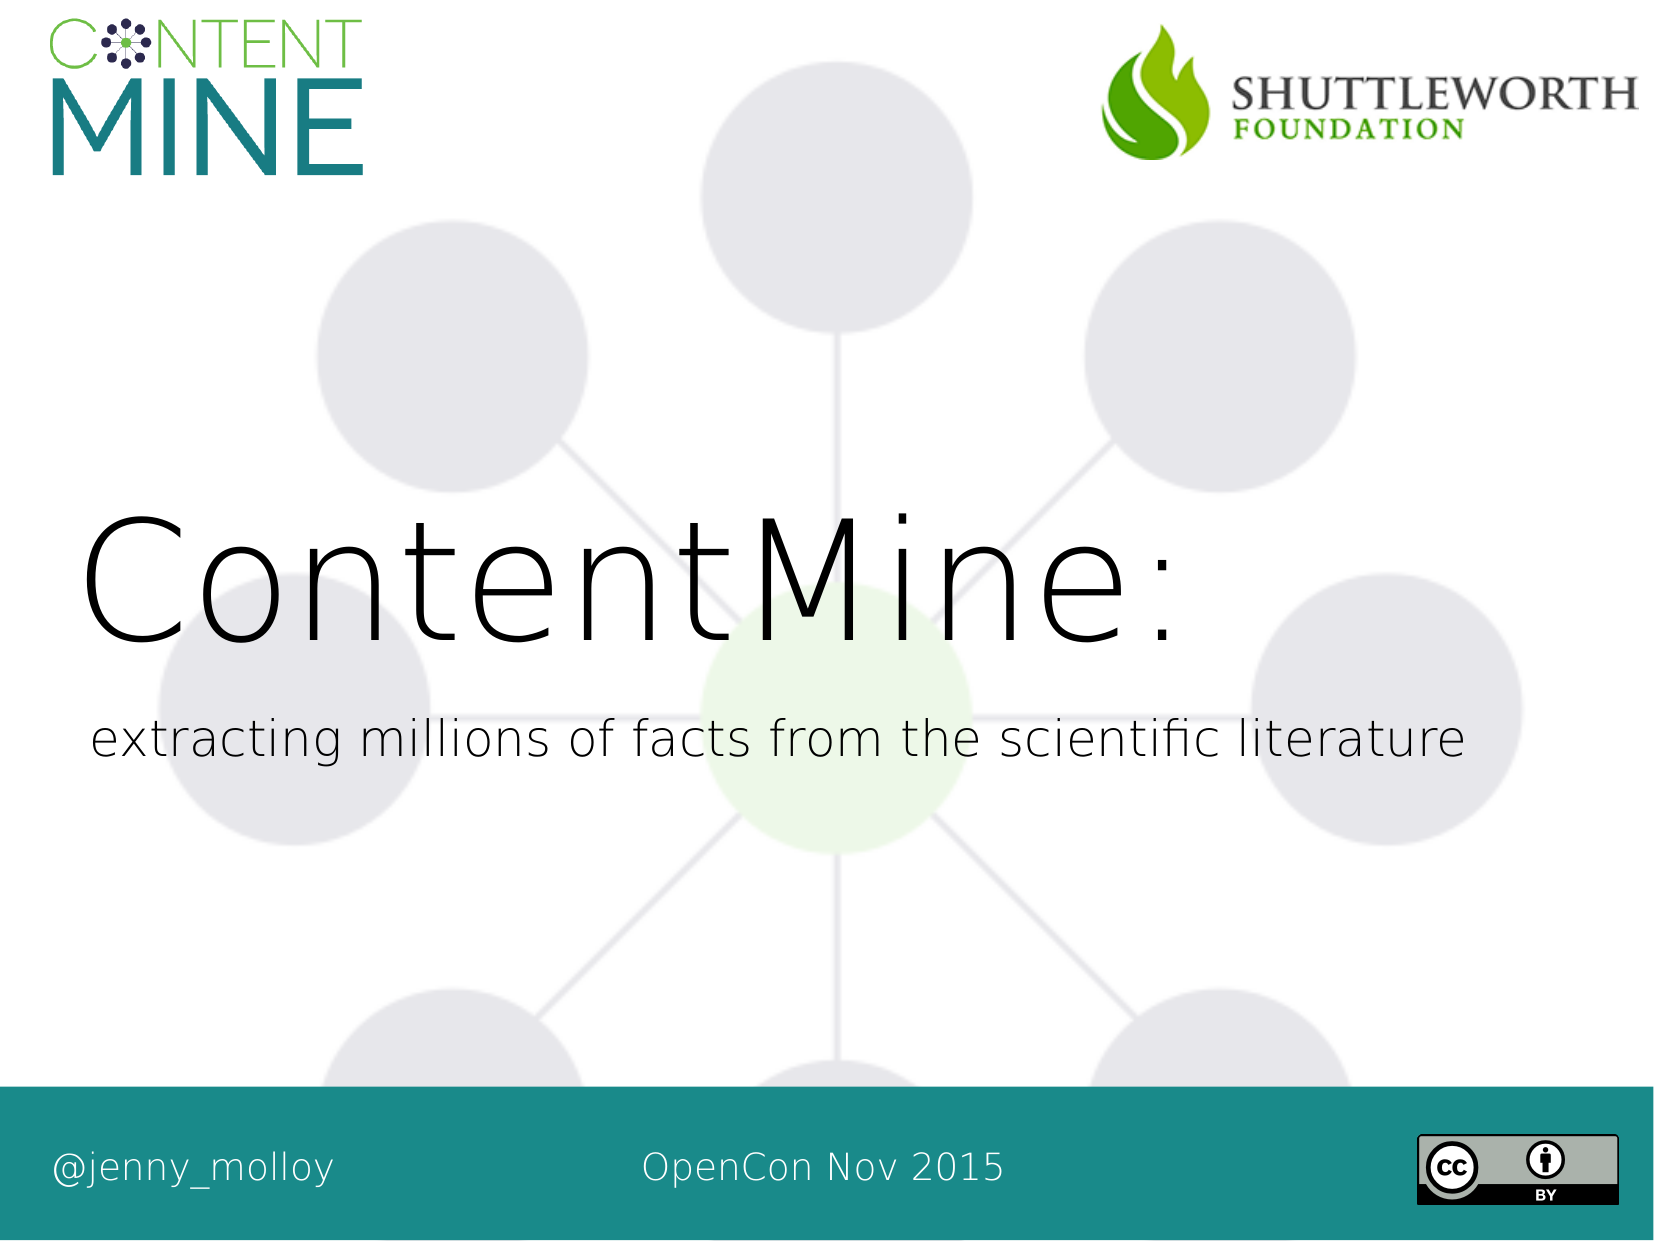

ContentMine:
 extracting millions of facts from the scientific literature
@jenny_molloy 	 			OpenCon Nov 2015